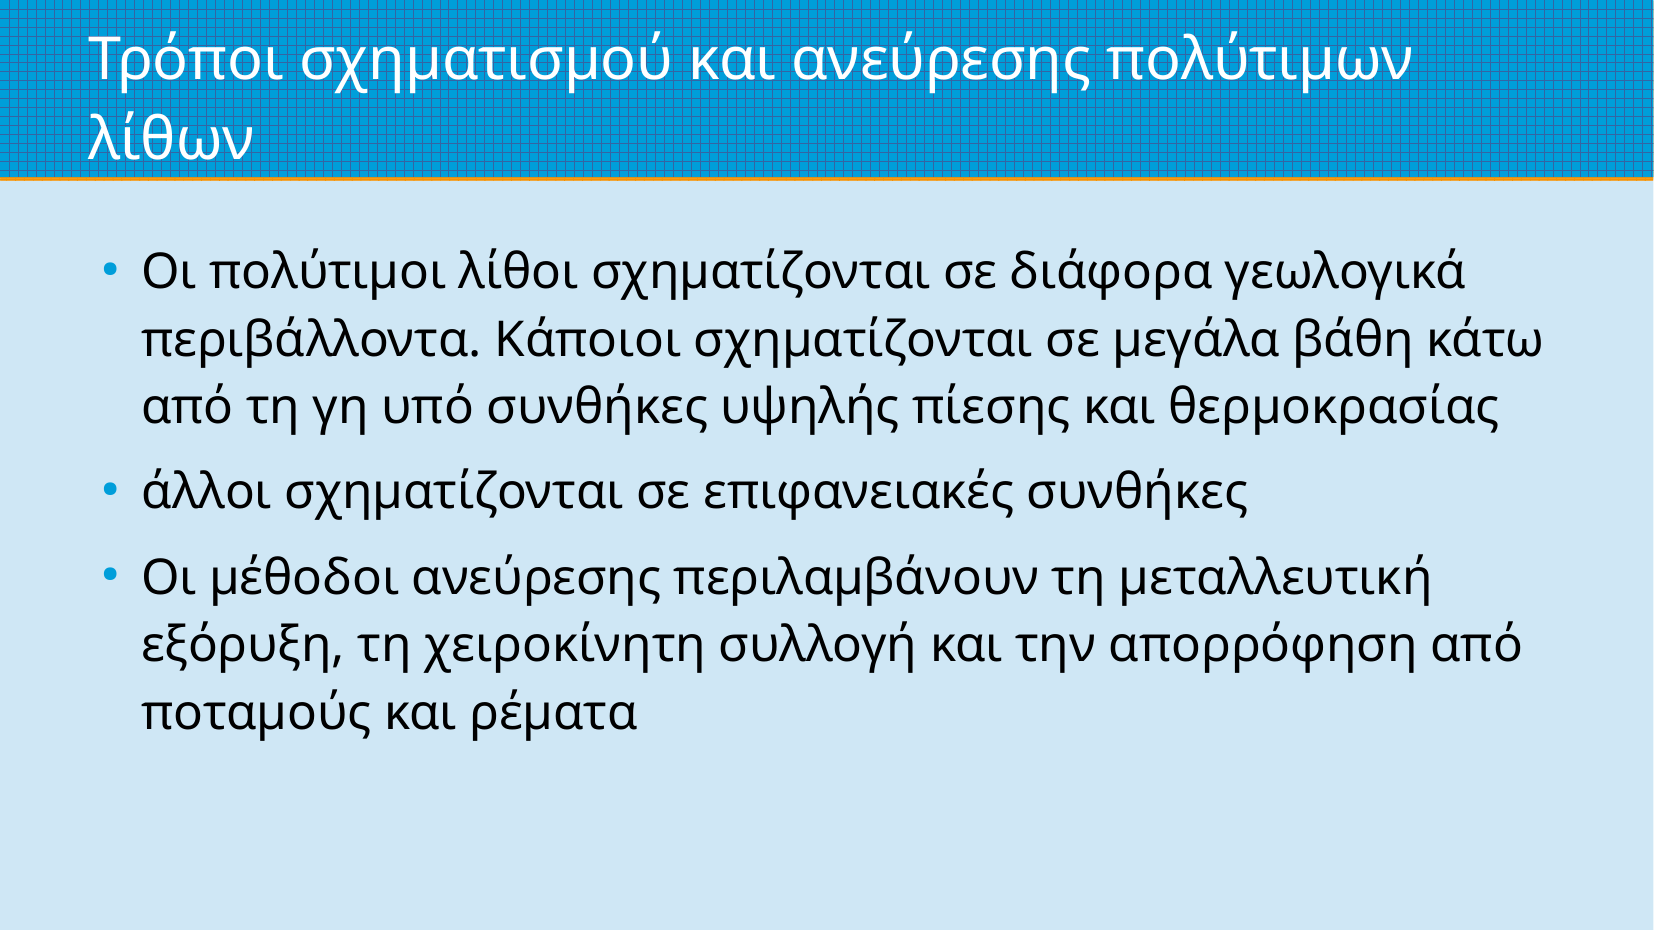

# Τρόποι σχηματισμού και ανεύρεσης πολύτιμων λίθων
Οι πολύτιμοι λίθοι σχηματίζονται σε διάφορα γεωλογικά περιβάλλοντα. Κάποιοι σχηματίζονται σε μεγάλα βάθη κάτω από τη γη υπό συνθήκες υψηλής πίεσης και θερμοκρασίας
άλλοι σχηματίζονται σε επιφανειακές συνθήκες
Οι μέθοδοι ανεύρεσης περιλαμβάνουν τη μεταλλευτική εξόρυξη, τη χειροκίνητη συλλογή και την απορρόφηση από ποταμούς και ρέματα